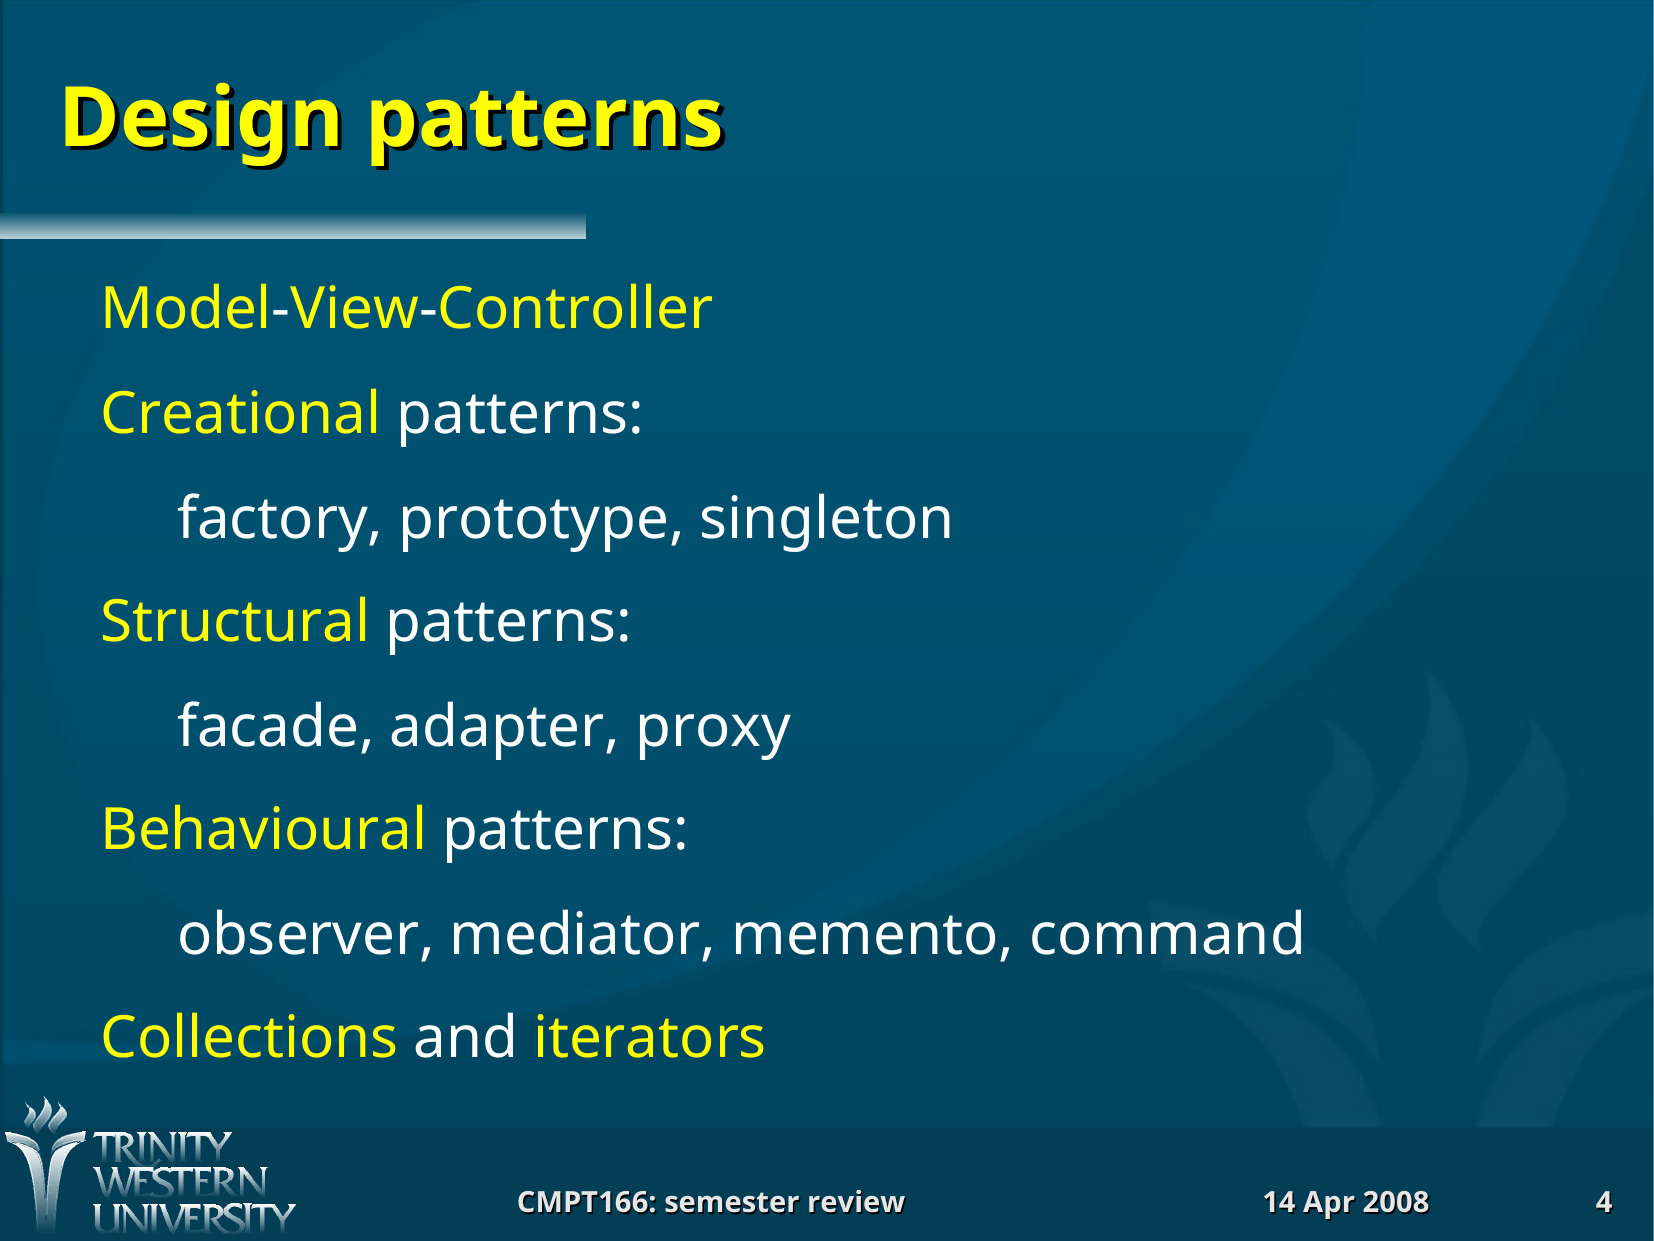

# Design patterns
Model-View-Controller
Creational patterns:
factory, prototype, singleton
Structural patterns:
facade, adapter, proxy
Behavioural patterns:
observer, mediator, memento, command
Collections and iterators
CMPT166: semester review
14 Apr 2008
4